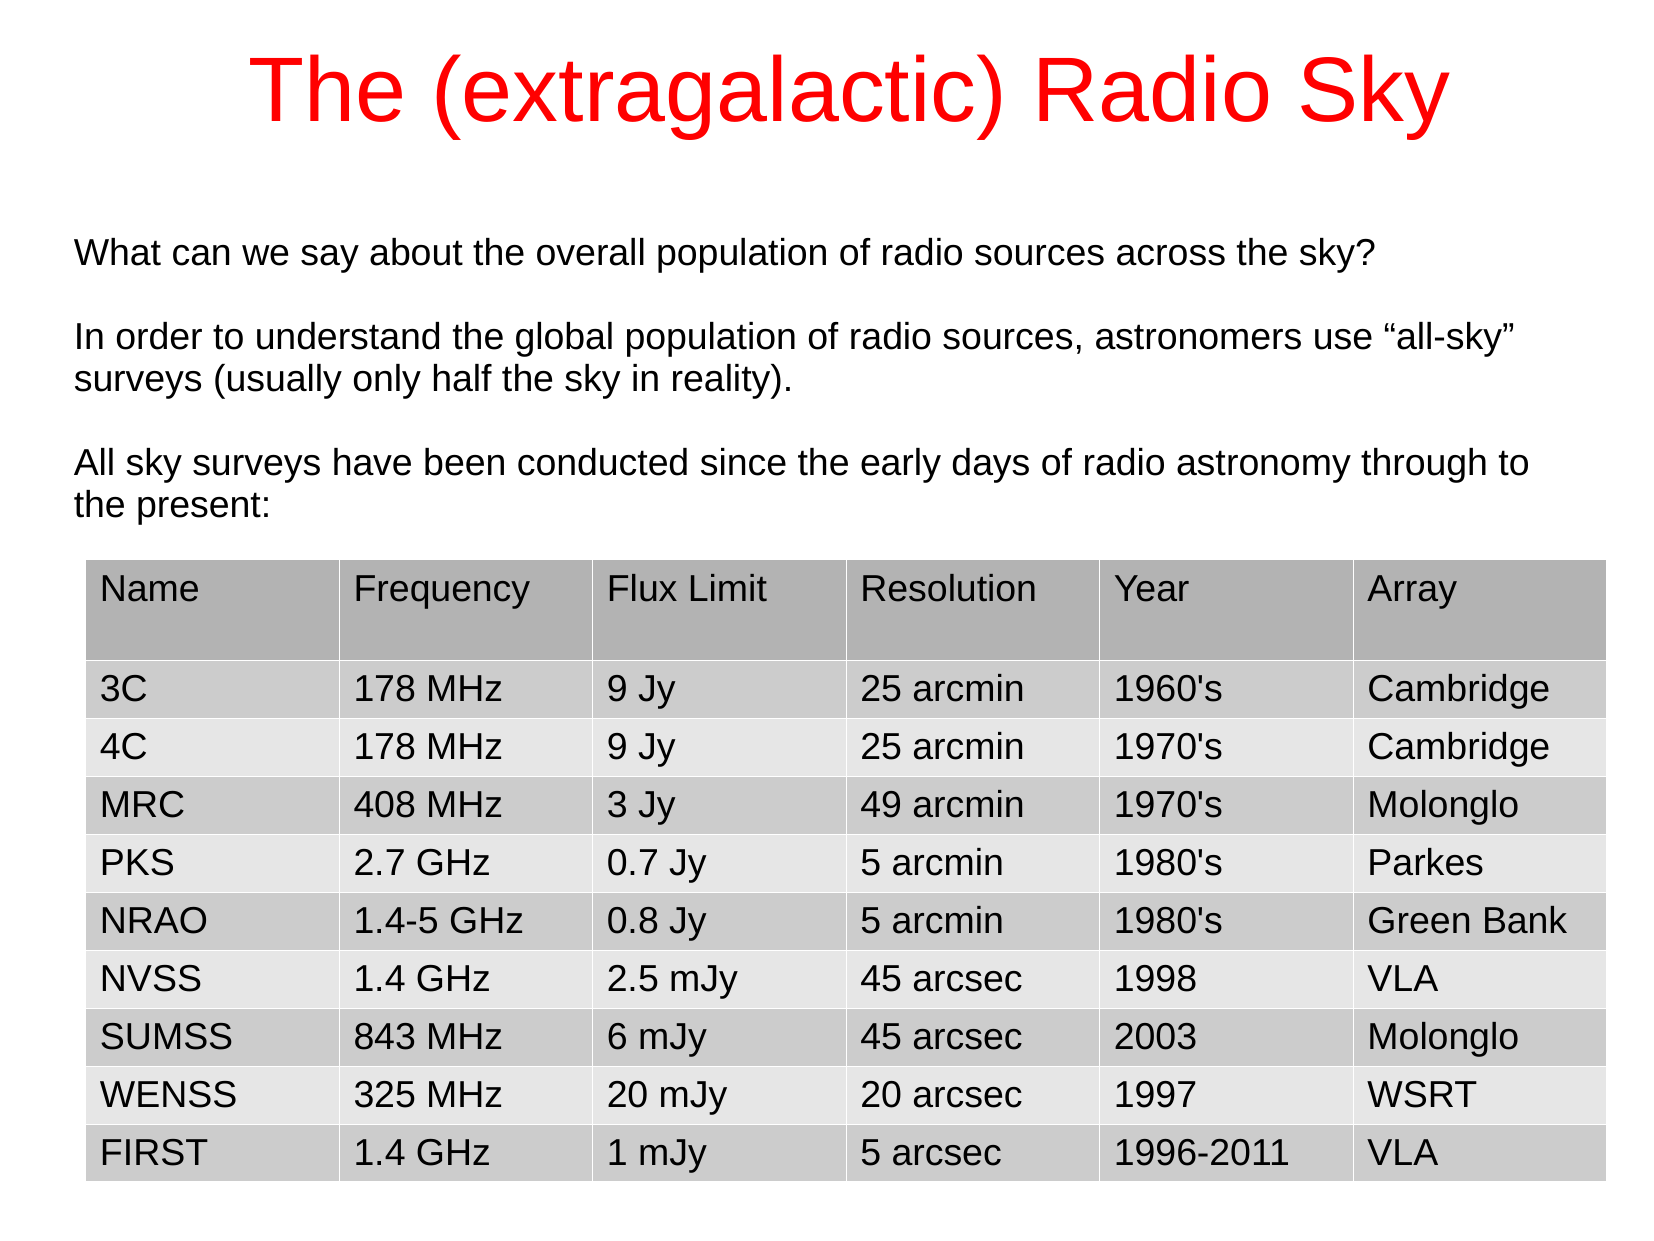

# The (extragalactic) Radio Sky
What can we say about the overall population of radio sources across the sky?
In order to understand the global population of radio sources, astronomers use “all-sky” surveys (usually only half the sky in reality).
All sky surveys have been conducted since the early days of radio astronomy through to the present:
| Name | Frequency | Flux Limit | Resolution | Year | Array |
| --- | --- | --- | --- | --- | --- |
| 3C | 178 MHz | 9 Jy | 25 arcmin | 1960's | Cambridge |
| 4C | 178 MHz | 9 Jy | 25 arcmin | 1970's | Cambridge |
| MRC | 408 MHz | 3 Jy | 49 arcmin | 1970's | Molonglo |
| PKS | 2.7 GHz | 0.7 Jy | 5 arcmin | 1980's | Parkes |
| NRAO | 1.4-5 GHz | 0.8 Jy | 5 arcmin | 1980's | Green Bank |
| NVSS | 1.4 GHz | 2.5 mJy | 45 arcsec | 1998 | VLA |
| SUMSS | 843 MHz | 6 mJy | 45 arcsec | 2003 | Molonglo |
| WENSS | 325 MHz | 20 mJy | 20 arcsec | 1997 | WSRT |
| FIRST | 1.4 GHz | 1 mJy | 5 arcsec | 1996-2011 | VLA |